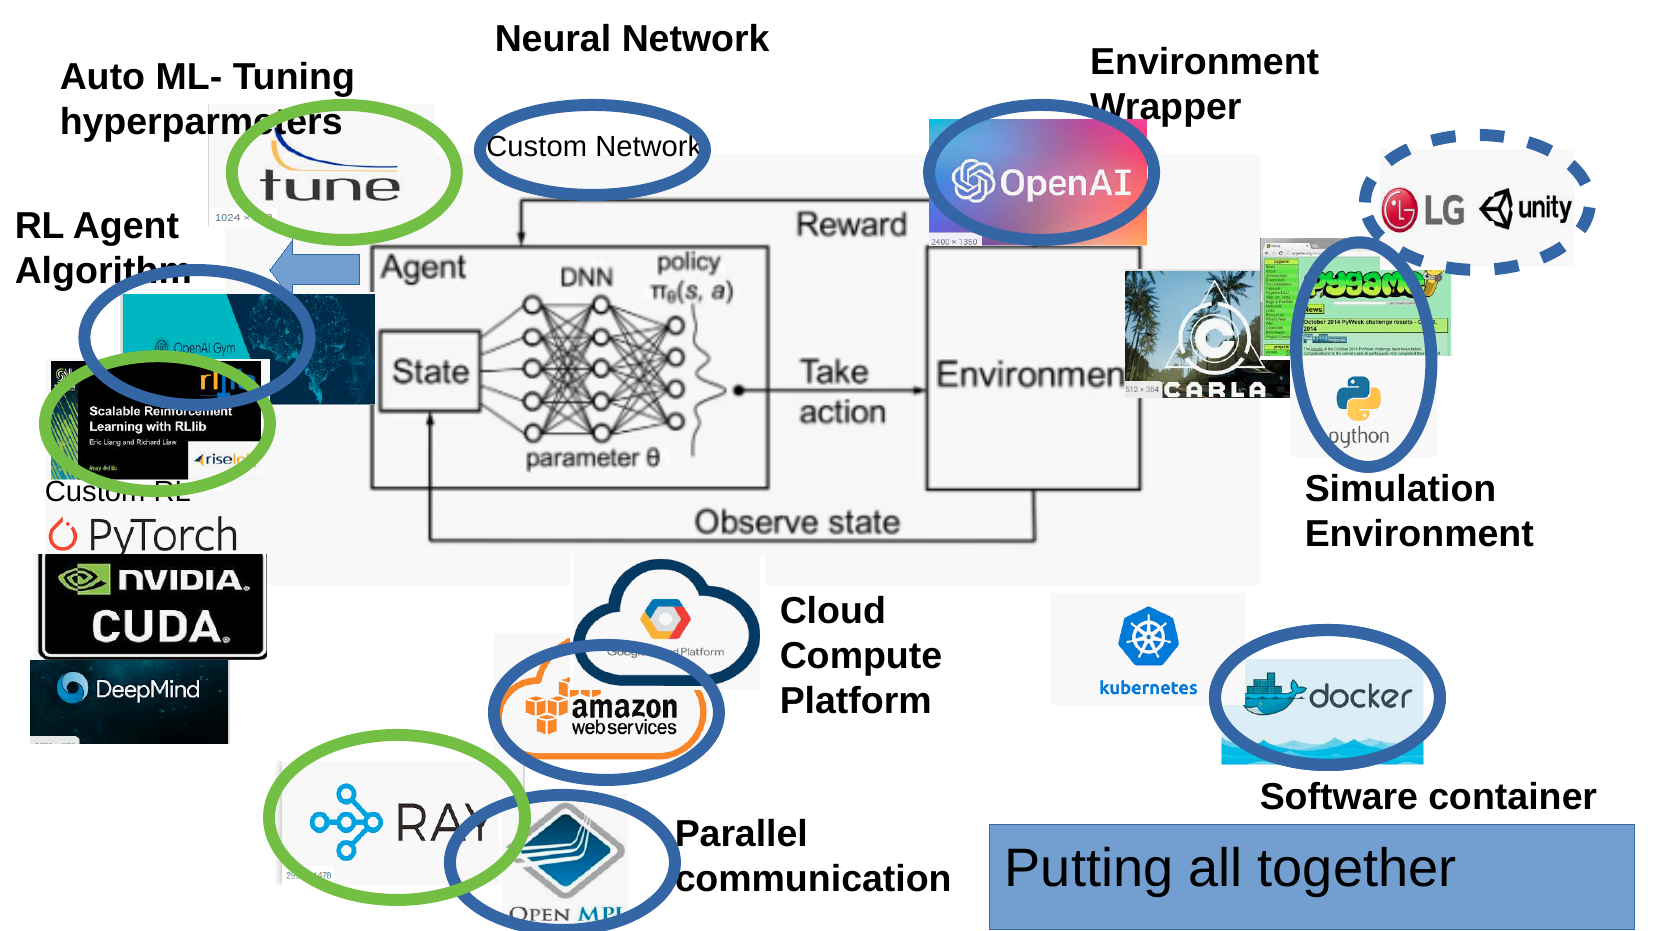

Neural Network
 Environment Wrapper
Auto ML- Tuning hyperparmeters
Custom Network
RL Agent Algorithm
Simulation Environment
Custom RL
Cloud
Compute
Platform
Software container
Parallel communication
Putting all together